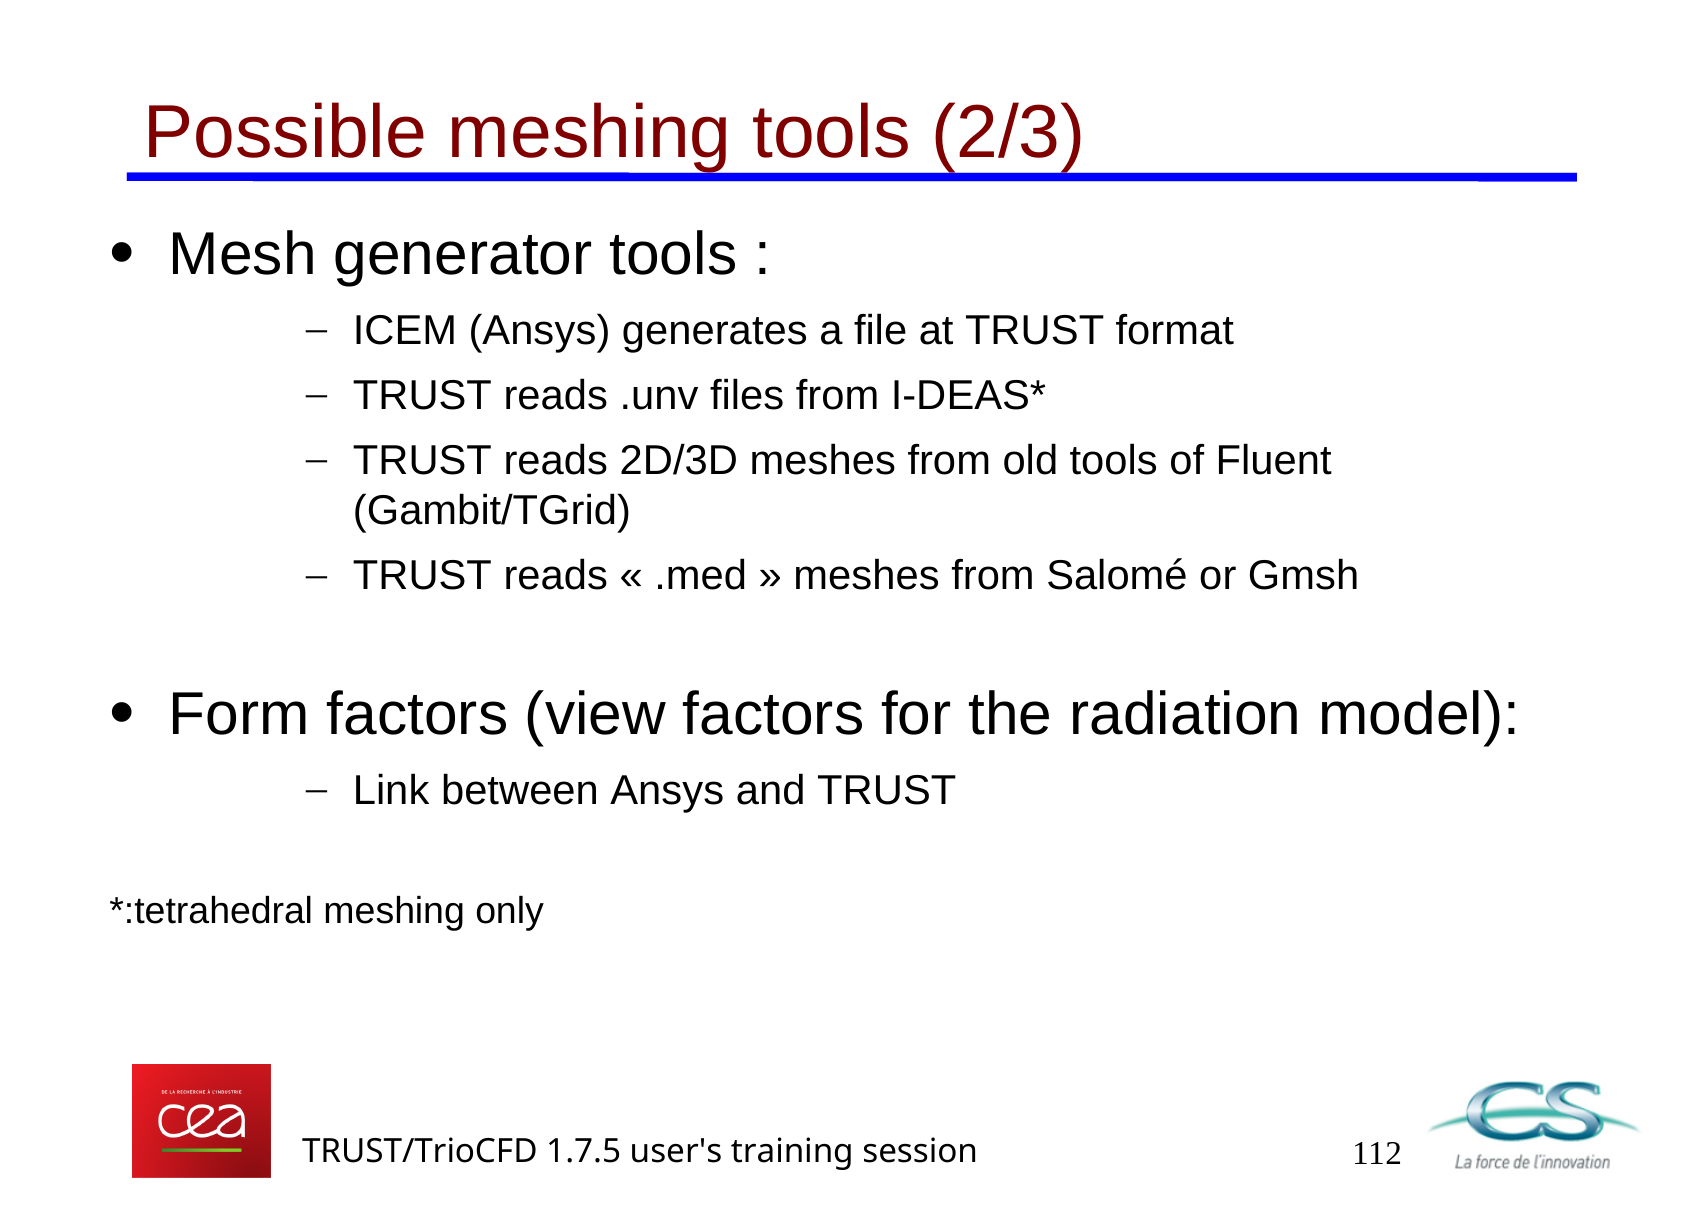

# Possible meshing tools (2/3)
Mesh generator tools :
ICEM (Ansys) generates a file at TRUST format
TRUST reads .unv files from I-DEAS*
TRUST reads 2D/3D meshes from old tools of Fluent (Gambit/TGrid)
TRUST reads « .med » meshes from Salomé or Gmsh
Form factors (view factors for the radiation model):
Link between Ansys and TRUST
*:tetrahedral meshing only
TRUST/TrioCFD 1.7.5 user's training session
112